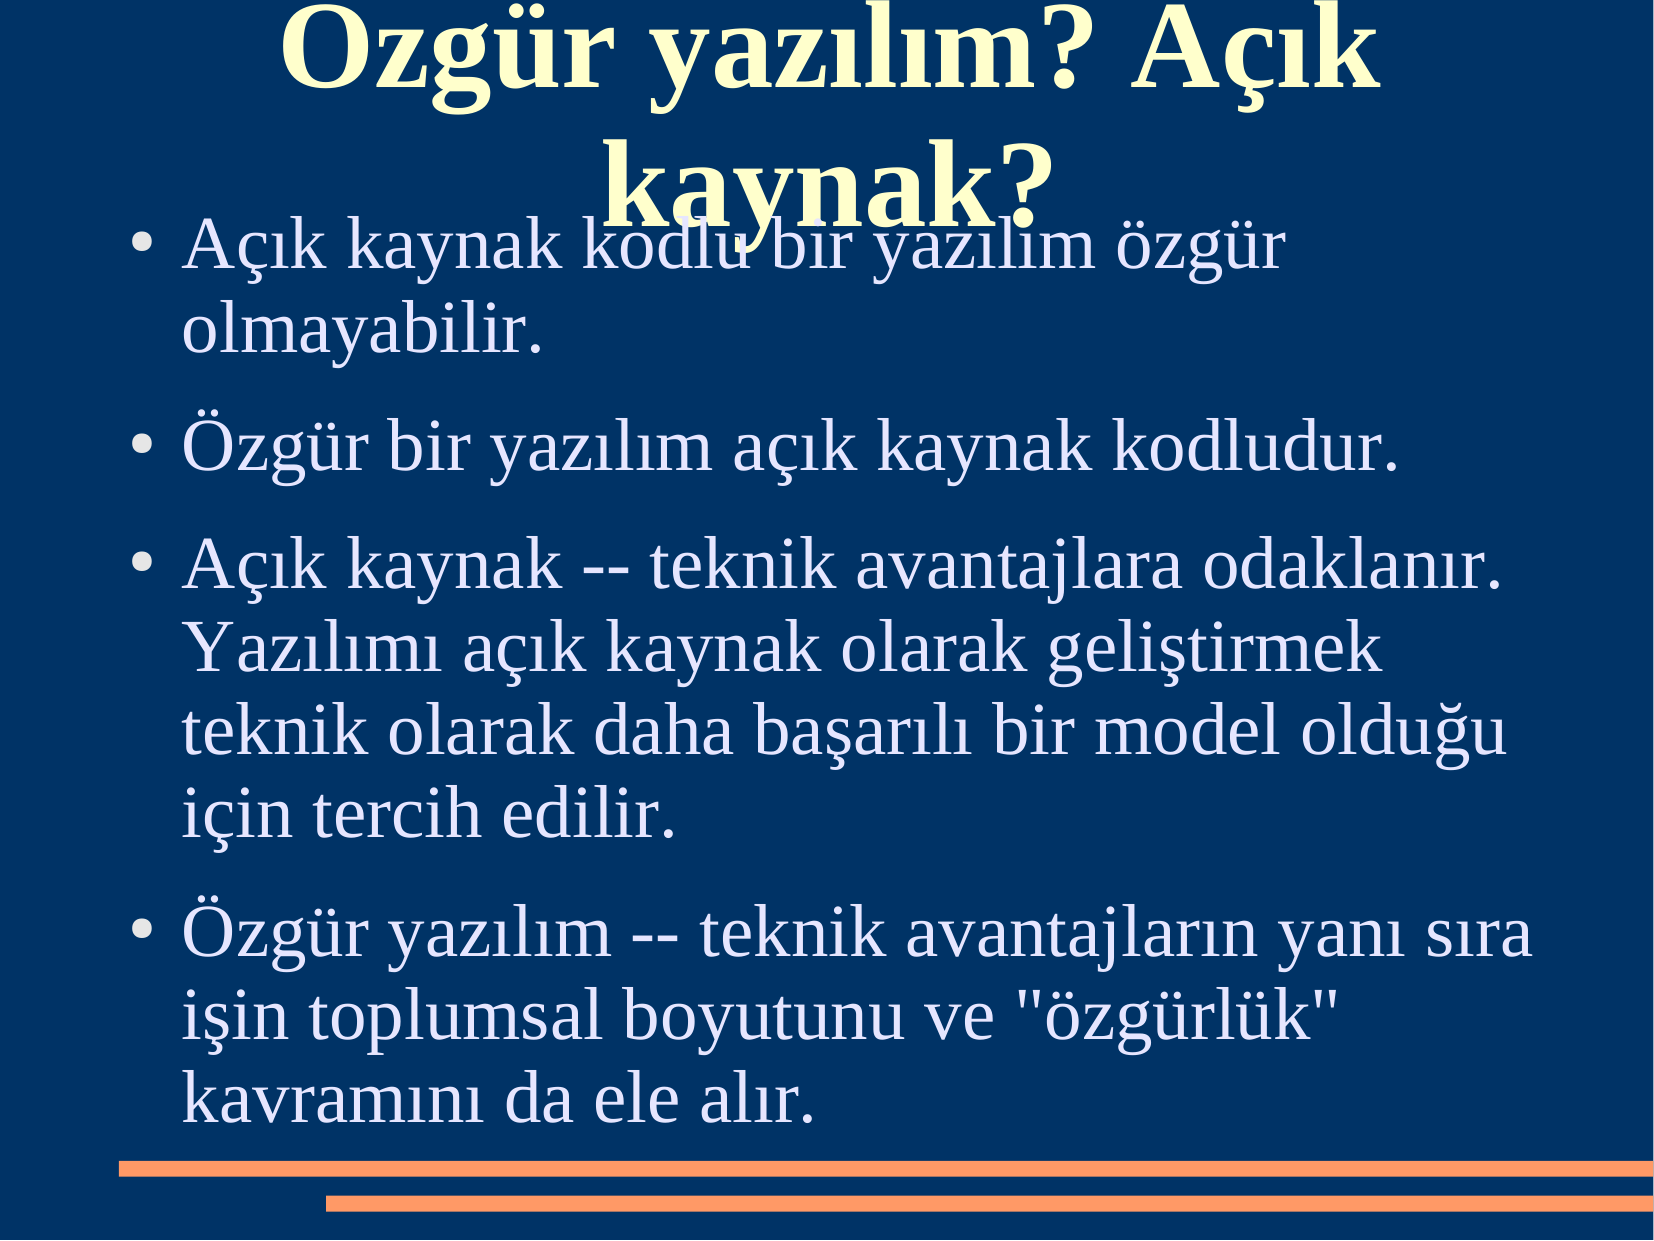

# Özgür yazılım? Açık kaynak?
Açık kaynak kodlu bir yazılım özgür olmayabilir.
Özgür bir yazılım açık kaynak kodludur.
Açık kaynak -- teknik avantajlara odaklanır. Yazılımı açık kaynak olarak geliştirmek teknik olarak daha başarılı bir model olduğu için tercih edilir.
Özgür yazılım -- teknik avantajların yanı sıra işin toplumsal boyutunu ve "özgürlük" kavramını da ele alır.